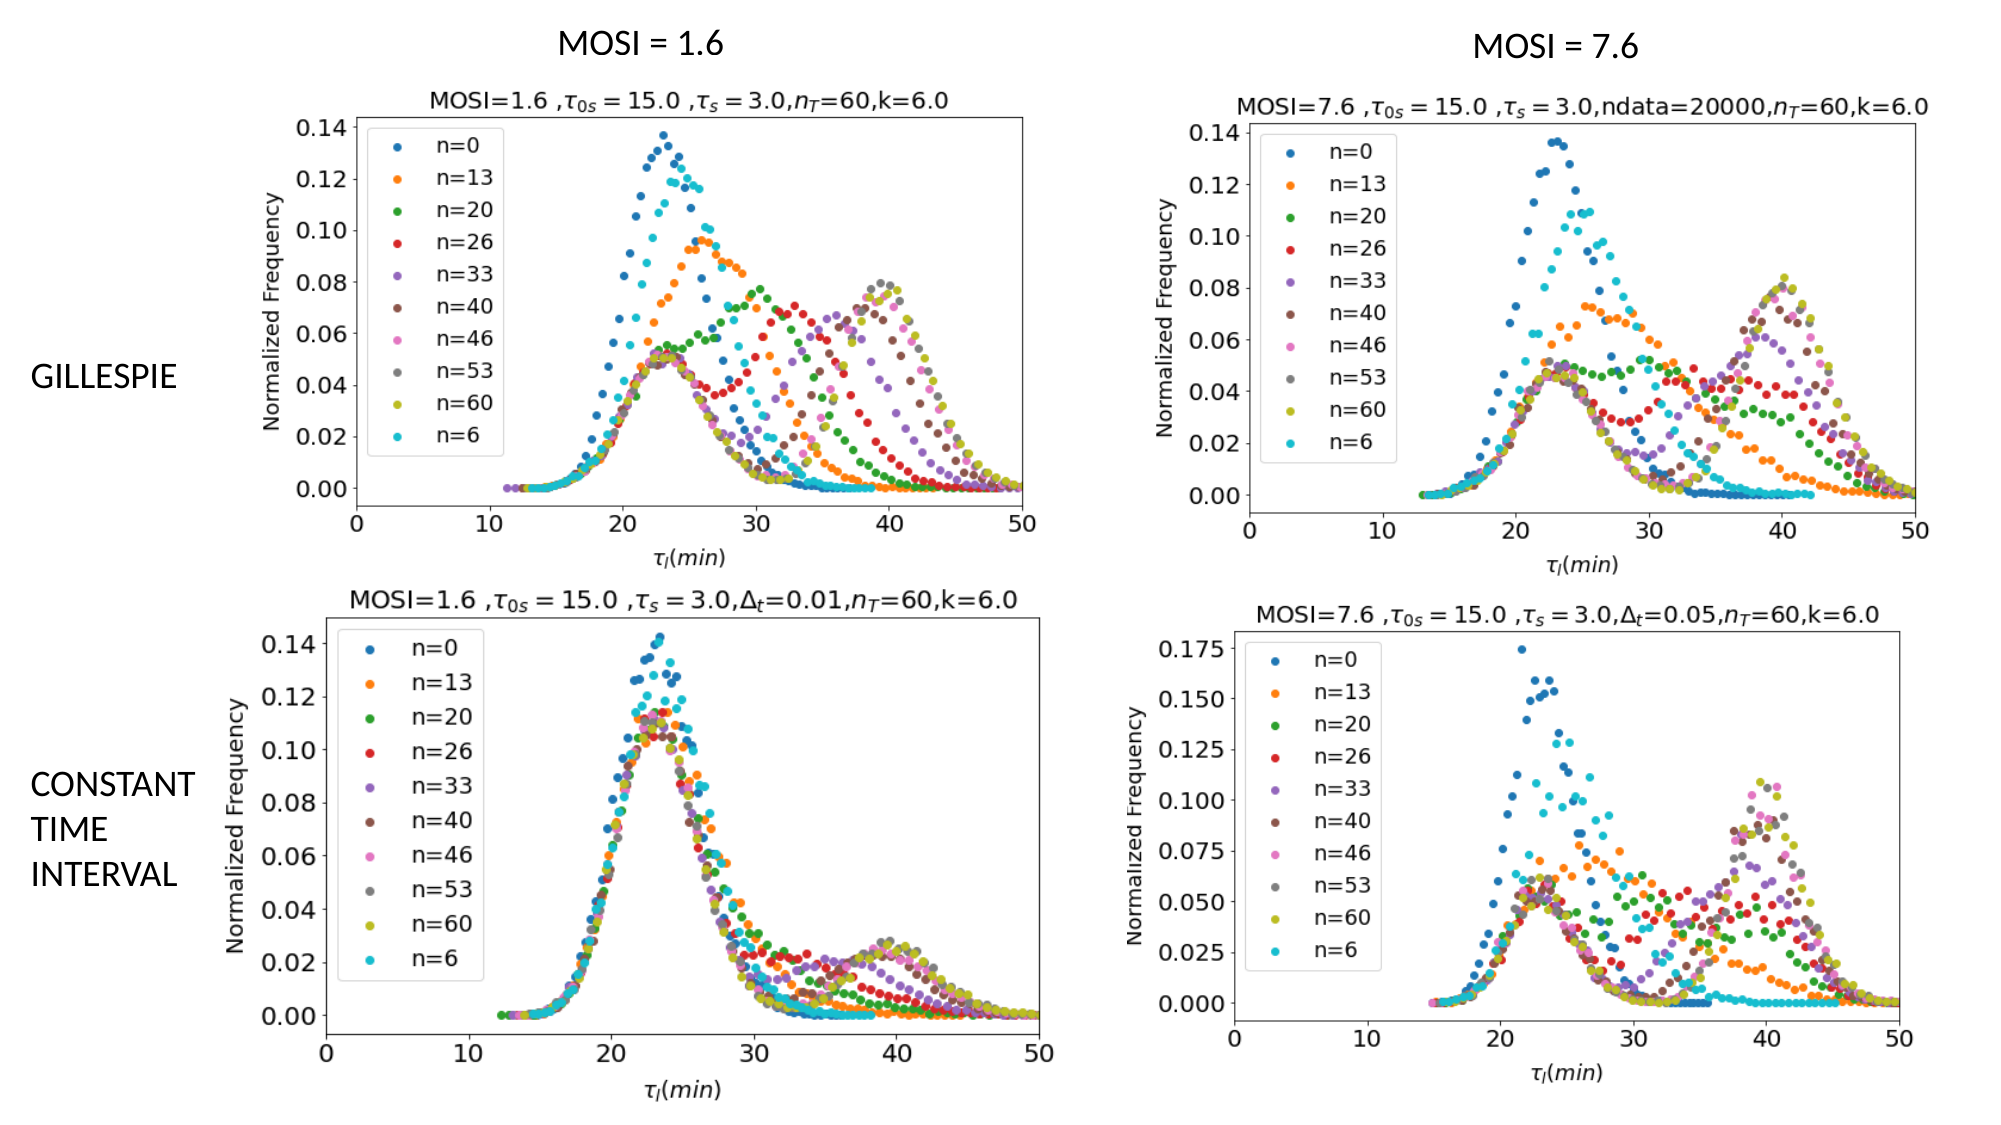

MOSI = 1.6
MOSI = 7.6
GILLESPIE
CONSTANT TIME INTERVAL